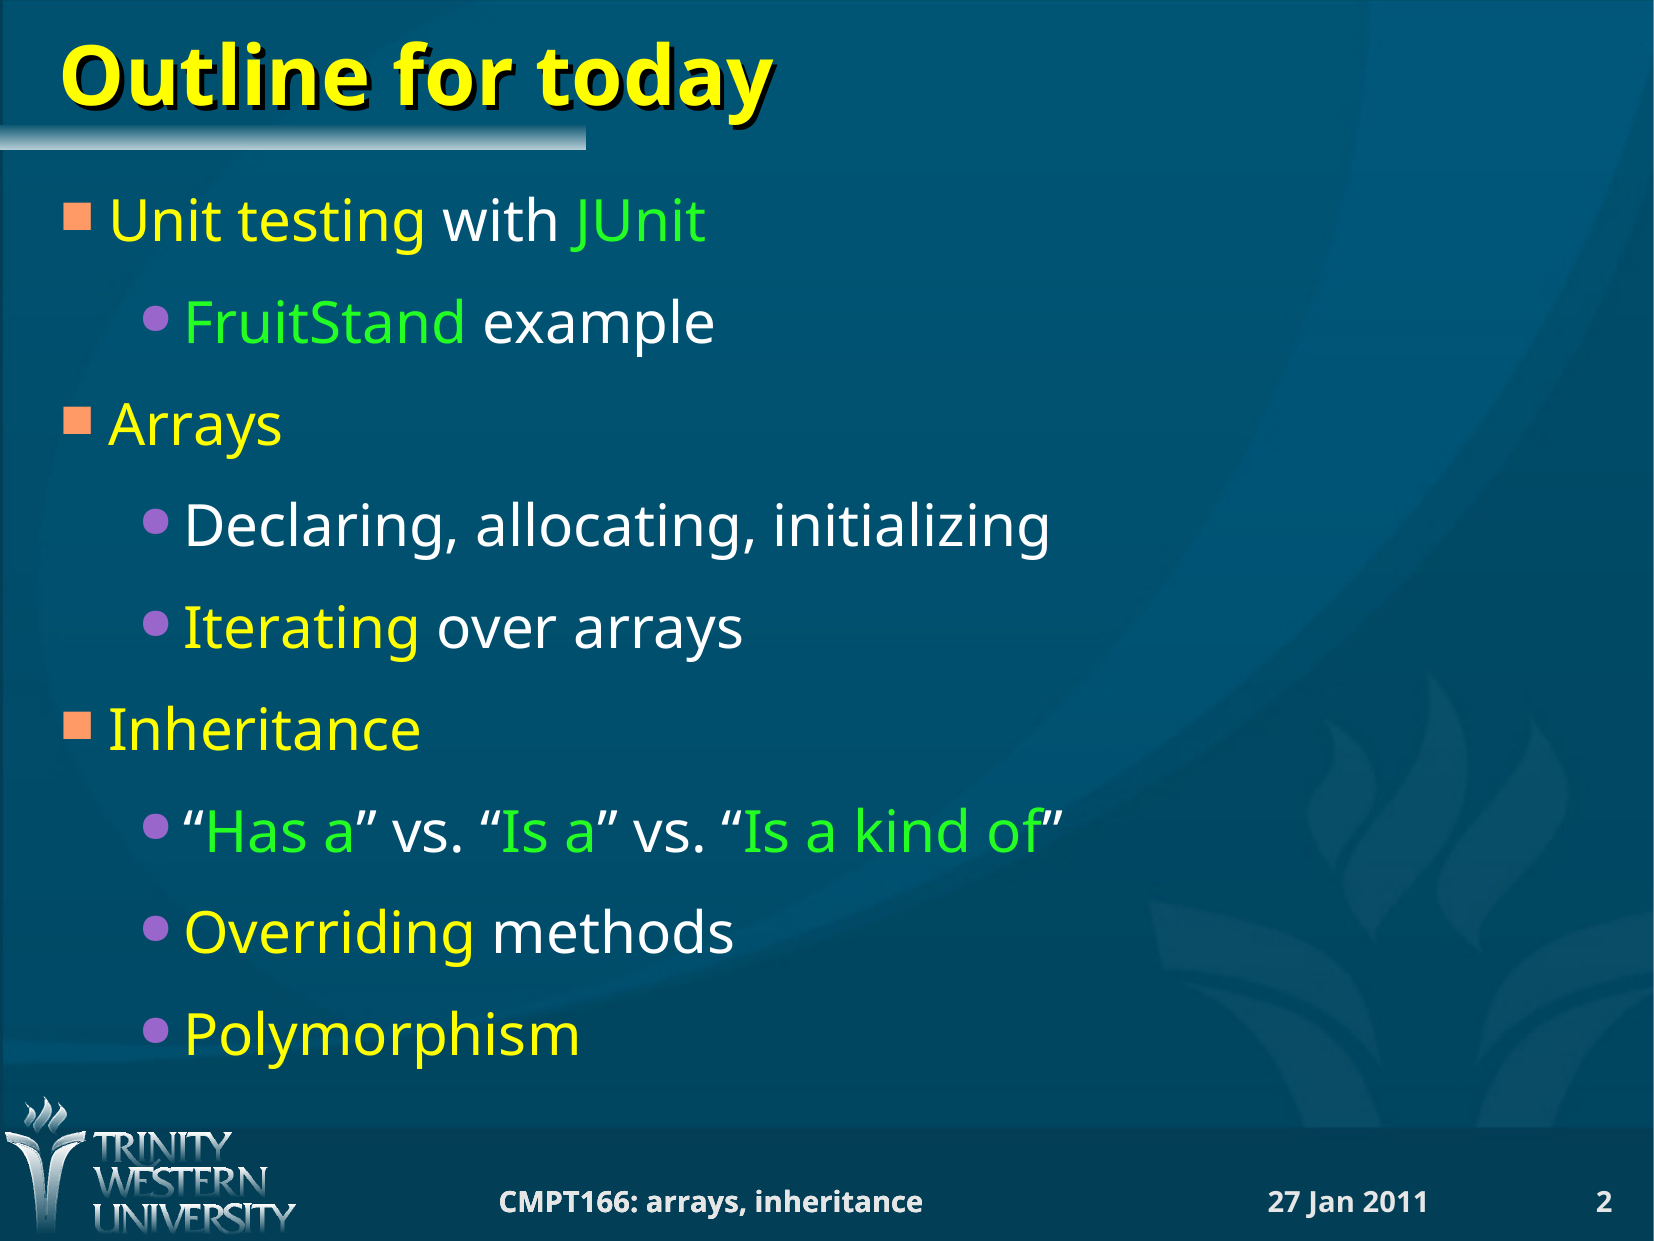

# Outline for today
Unit testing with JUnit
FruitStand example
Arrays
Declaring, allocating, initializing
Iterating over arrays
Inheritance
“Has a” vs. “Is a” vs. “Is a kind of”
Overriding methods
Polymorphism
CMPT166: arrays, inheritance
27 Jan 2011
2